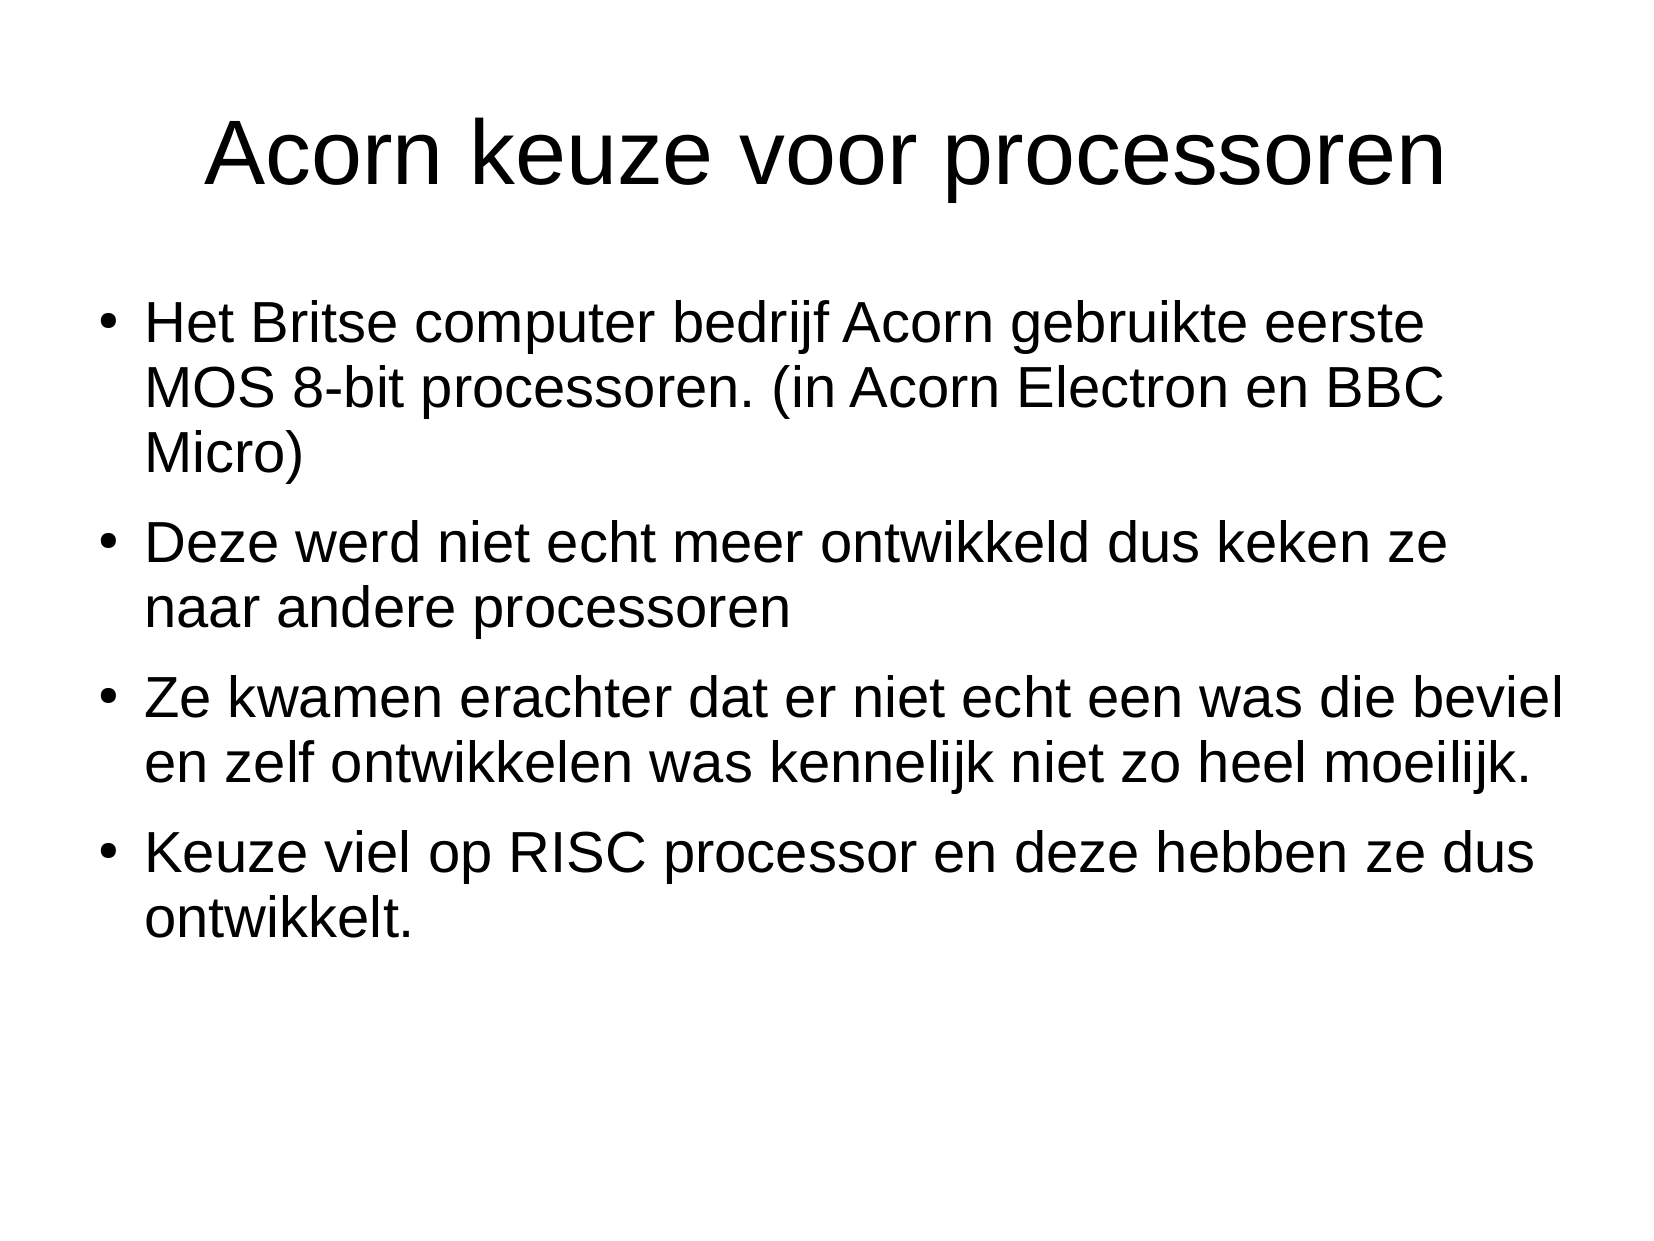

# Acorn keuze voor processoren
Het Britse computer bedrijf Acorn gebruikte eerste MOS 8-bit processoren. (in Acorn Electron en BBC Micro)
Deze werd niet echt meer ontwikkeld dus keken ze naar andere processoren
Ze kwamen erachter dat er niet echt een was die beviel en zelf ontwikkelen was kennelijk niet zo heel moeilijk.
Keuze viel op RISC processor en deze hebben ze dus ontwikkelt.